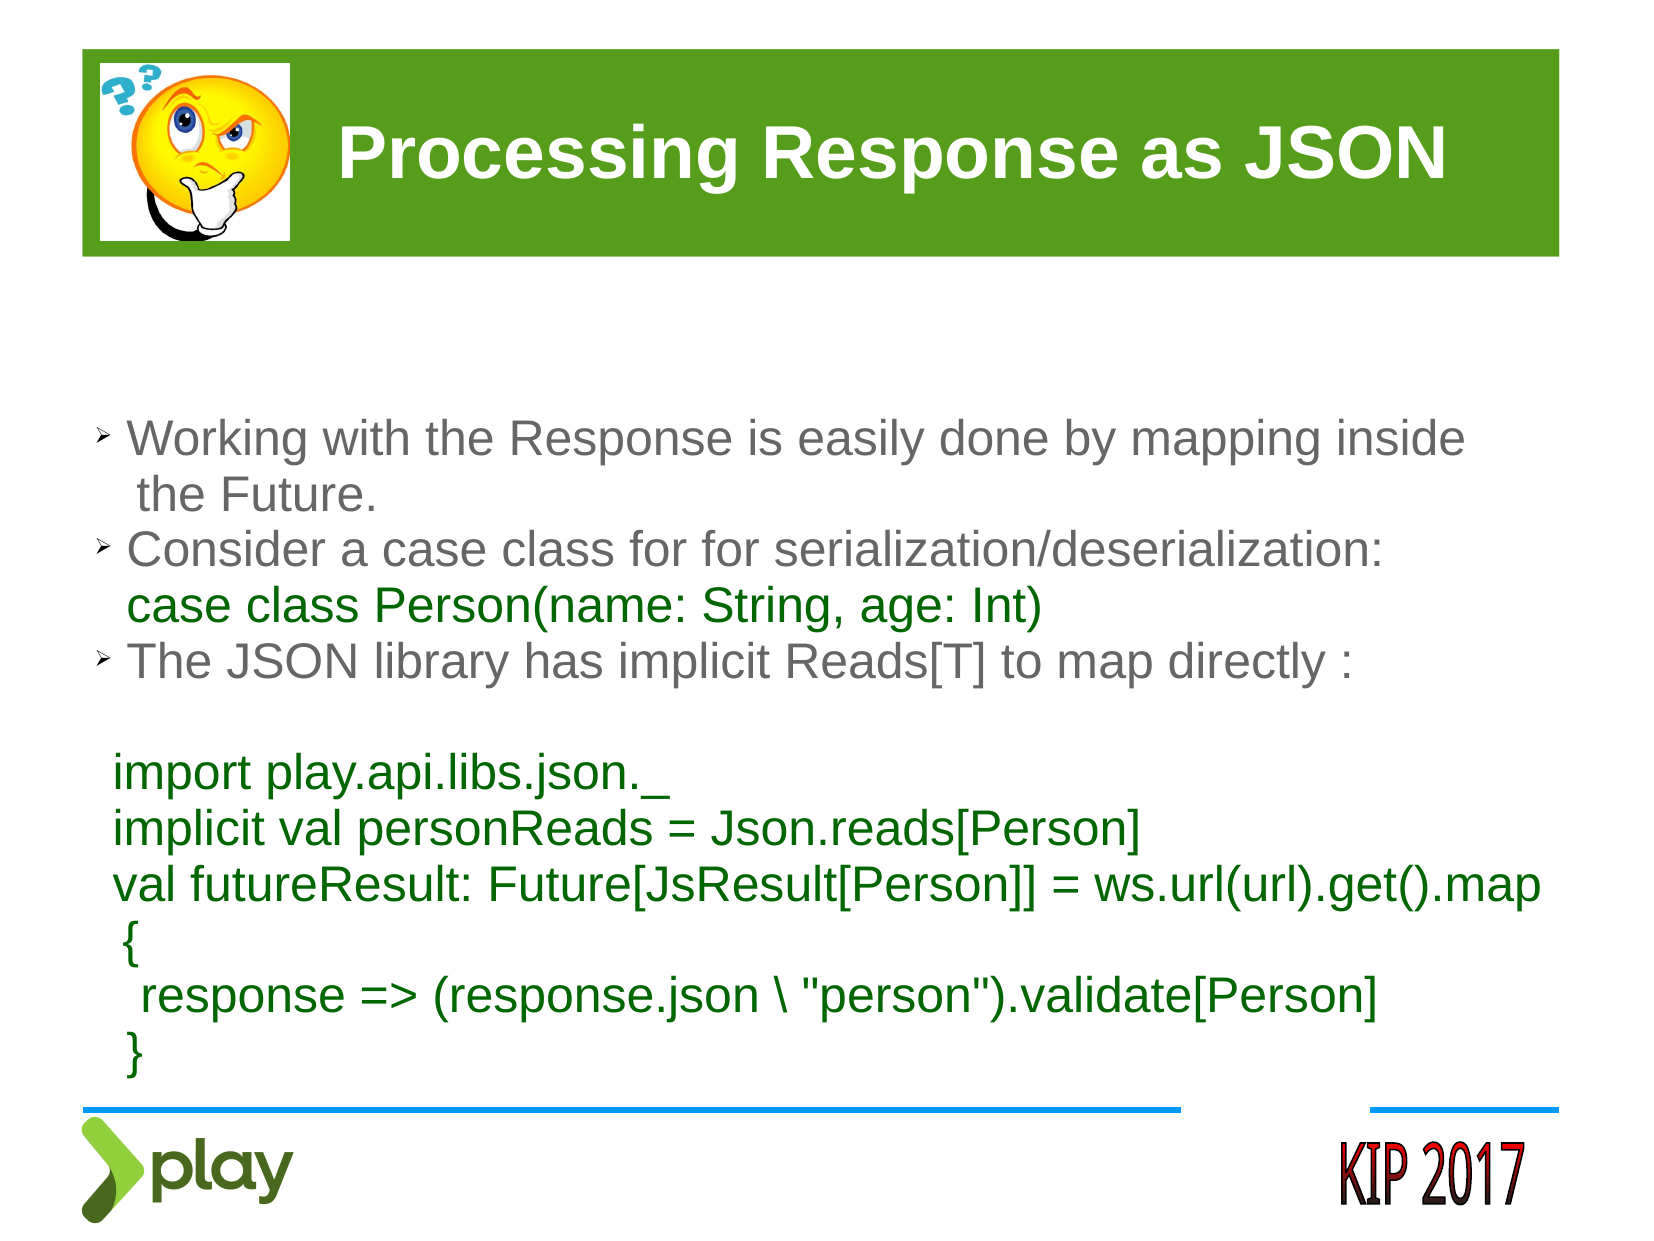

# Introduction to Play
 Processing Response as JSON
 Working with the Response is easily done by mapping inside the Future.
 Consider a case class for for serialization/deserialization:
 case class Person(name: String, age: Int)
 The JSON library has implicit Reads[T] to map directly :
import play.api.libs.json._
implicit val personReads = Json.reads[Person]
val futureResult: Future[JsResult[Person]] = ws.url(url).get().map {
 response => (response.json \ "person").validate[Person]
 }